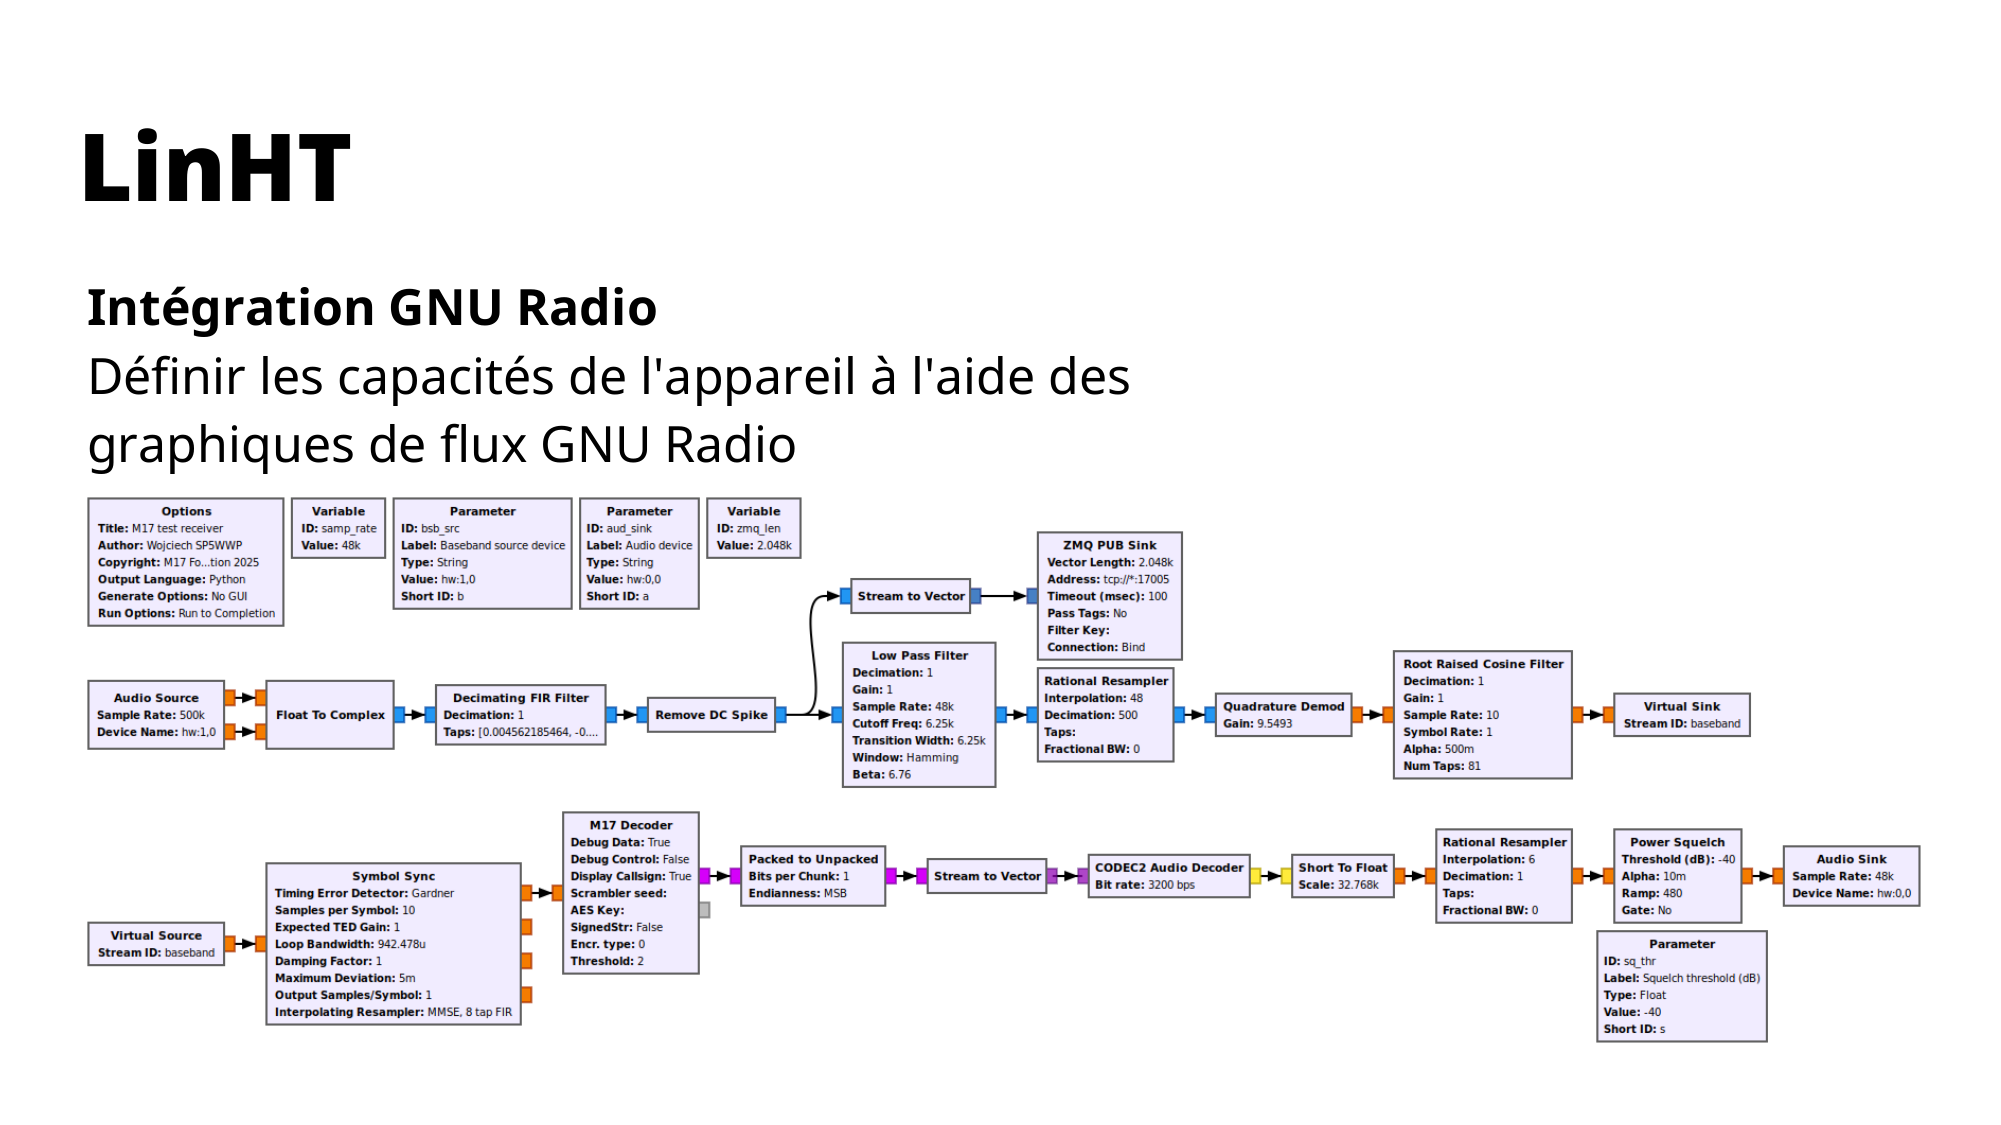

LinHT
Intégration GNU Radio
Définir les capacités de l'appareil à l'aide des
graphiques de flux GNU Radio